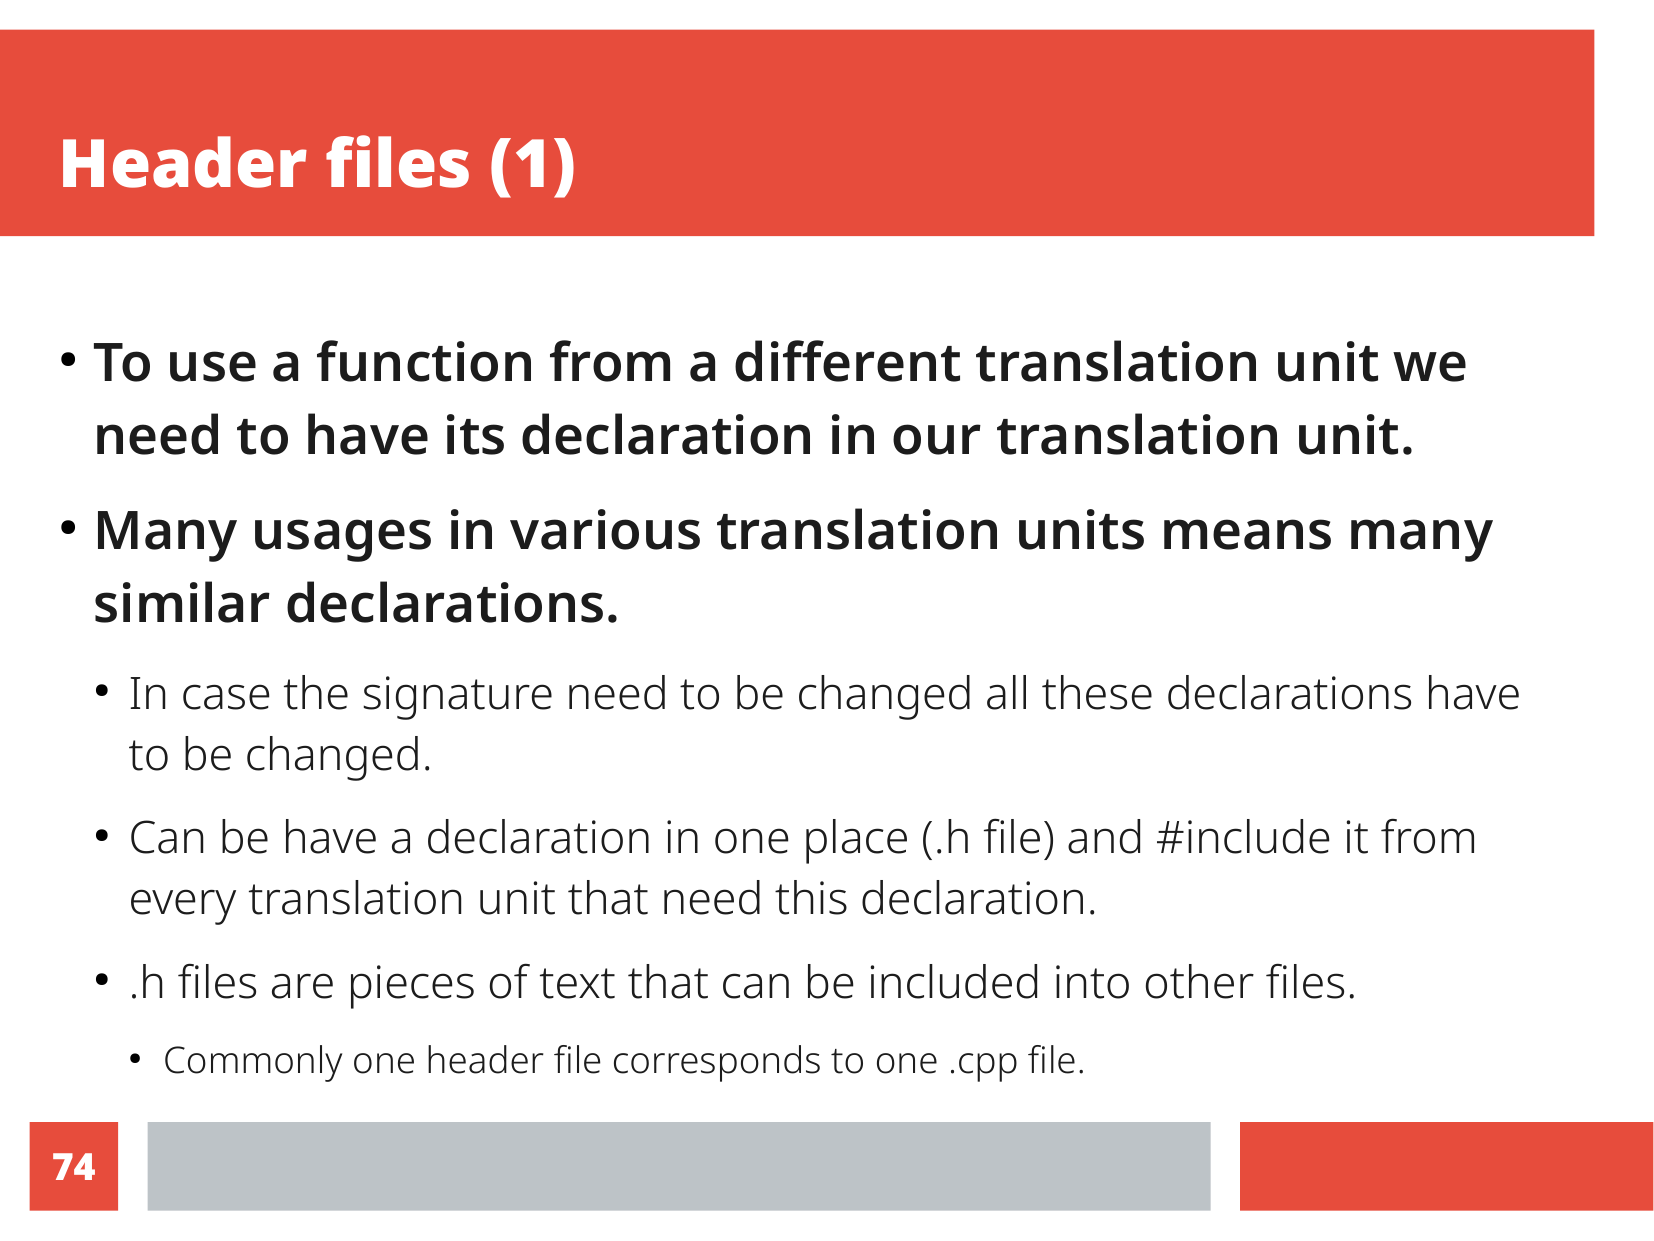

# Header files (1)
To use a function from a different translation unit we need to have its declaration in our translation unit.
Many usages in various translation units means many similar declarations.
In case the signature need to be changed all these declarations have to be changed.
Can be have a declaration in one place (.h file) and #include it from every translation unit that need this declaration.
.h files are pieces of text that can be included into other files.
Commonly one header file corresponds to one .cpp file.
74